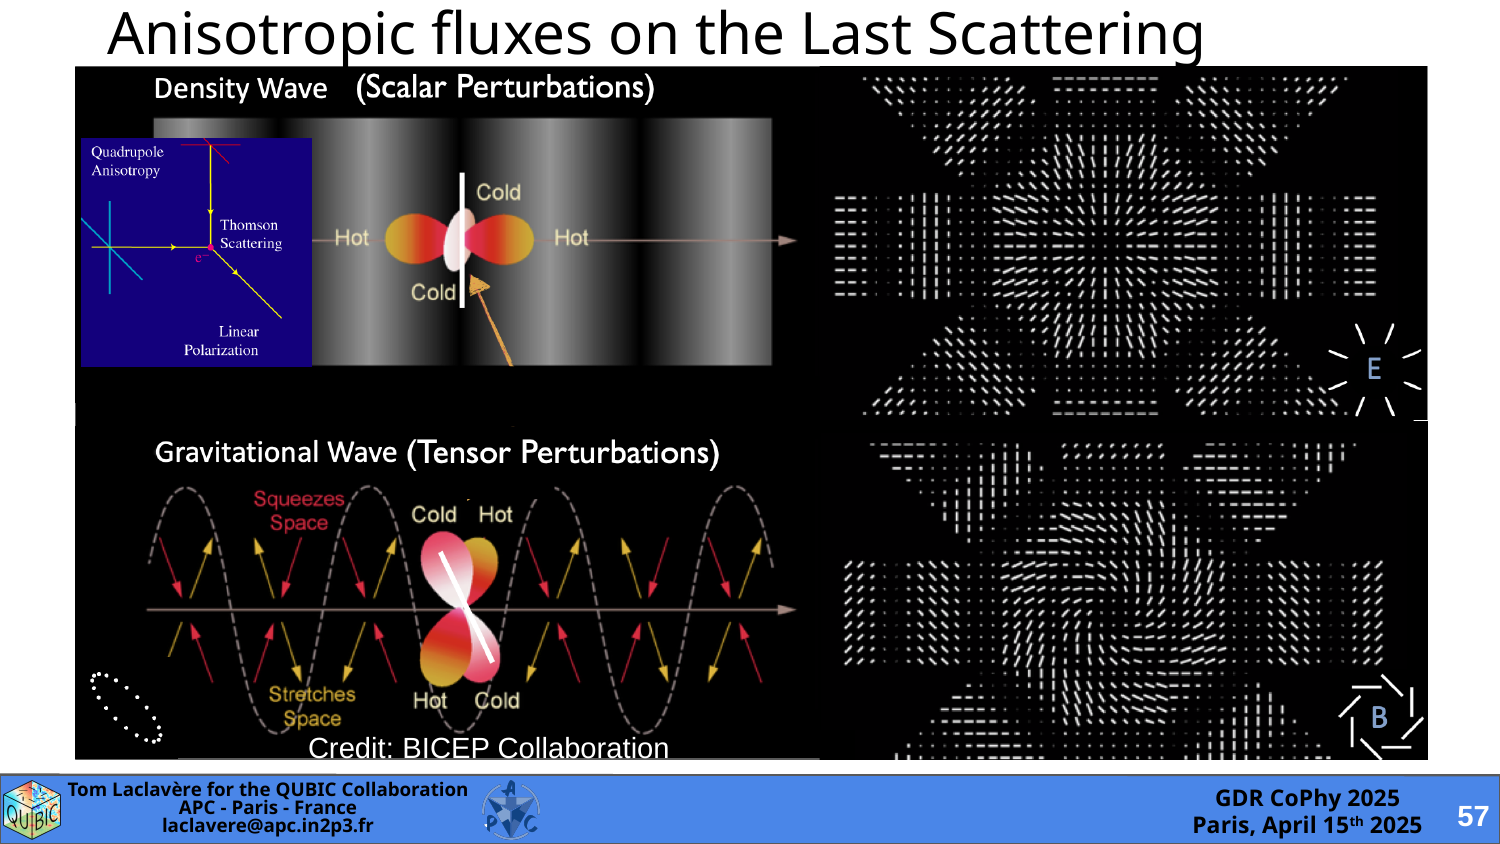

# Anisotropic fluxes on the Last Scattering Surface
Credit: BICEP Collaboration